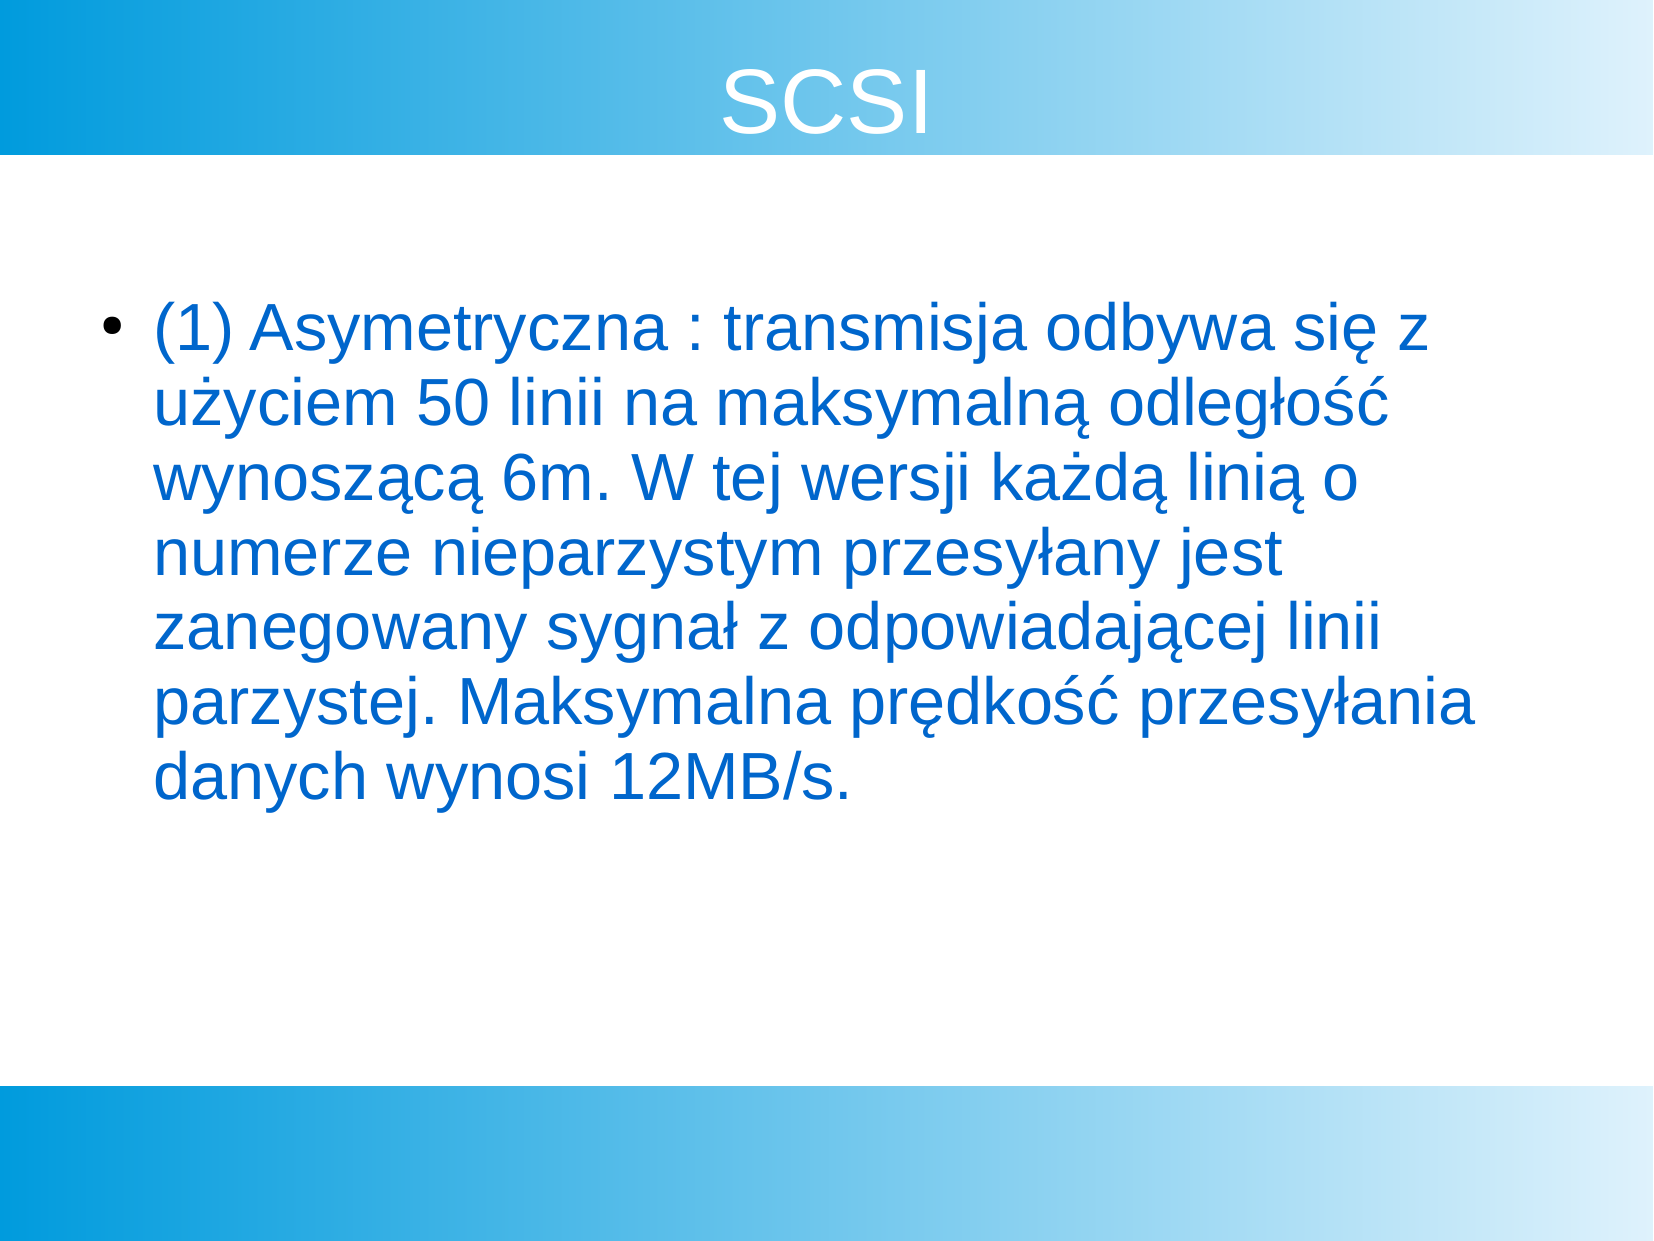

# SCSI
(1) Asymetryczna : transmisja odbywa się z użyciem 50 linii na maksymalną odległość wynoszącą 6m. W tej wersji każdą linią o numerze nieparzystym przesyłany jest zanegowany sygnał z odpowiadającej linii parzystej. Maksymalna prędkość przesyłania danych wynosi 12MB/s.